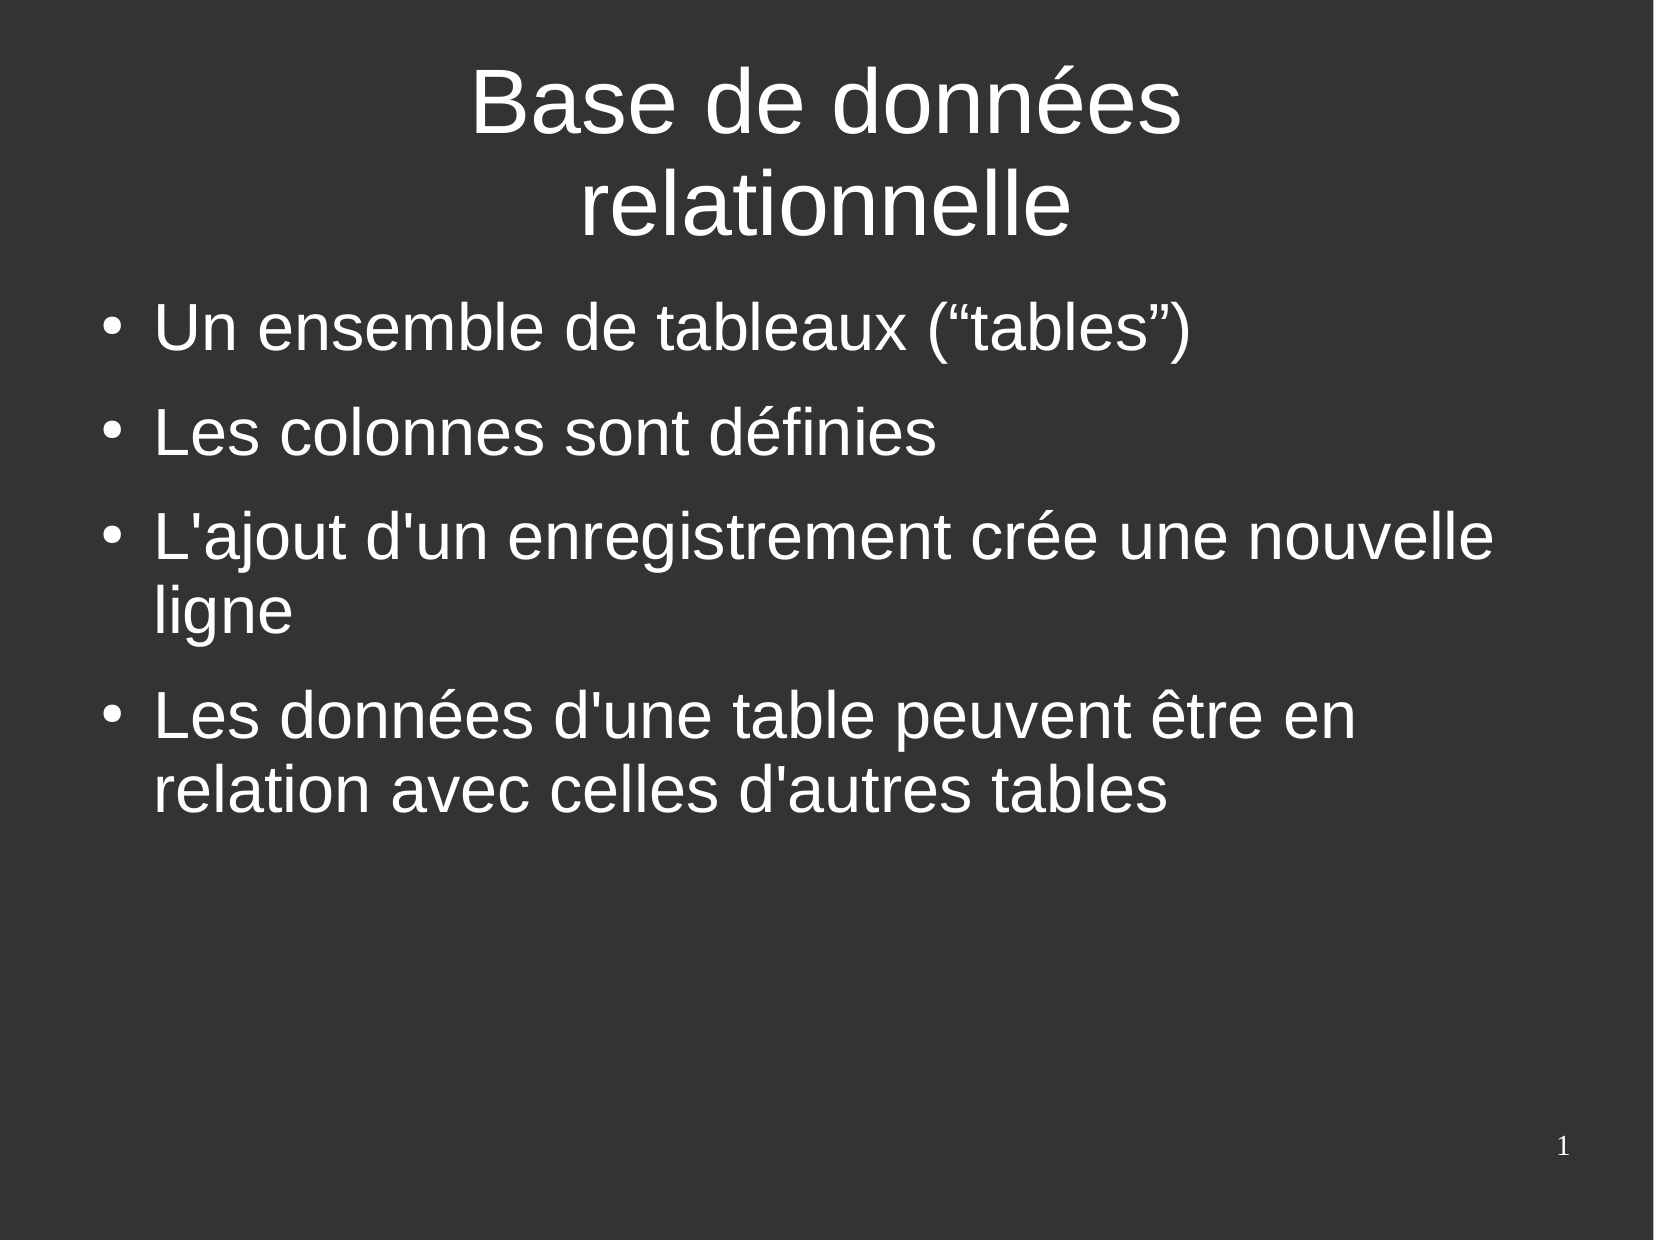

# Base de données relationnelle
Un ensemble de tableaux (“tables”)
Les colonnes sont définies
L'ajout d'un enregistrement crée une nouvelle ligne
Les données d'une table peuvent être en relation avec celles d'autres tables
1